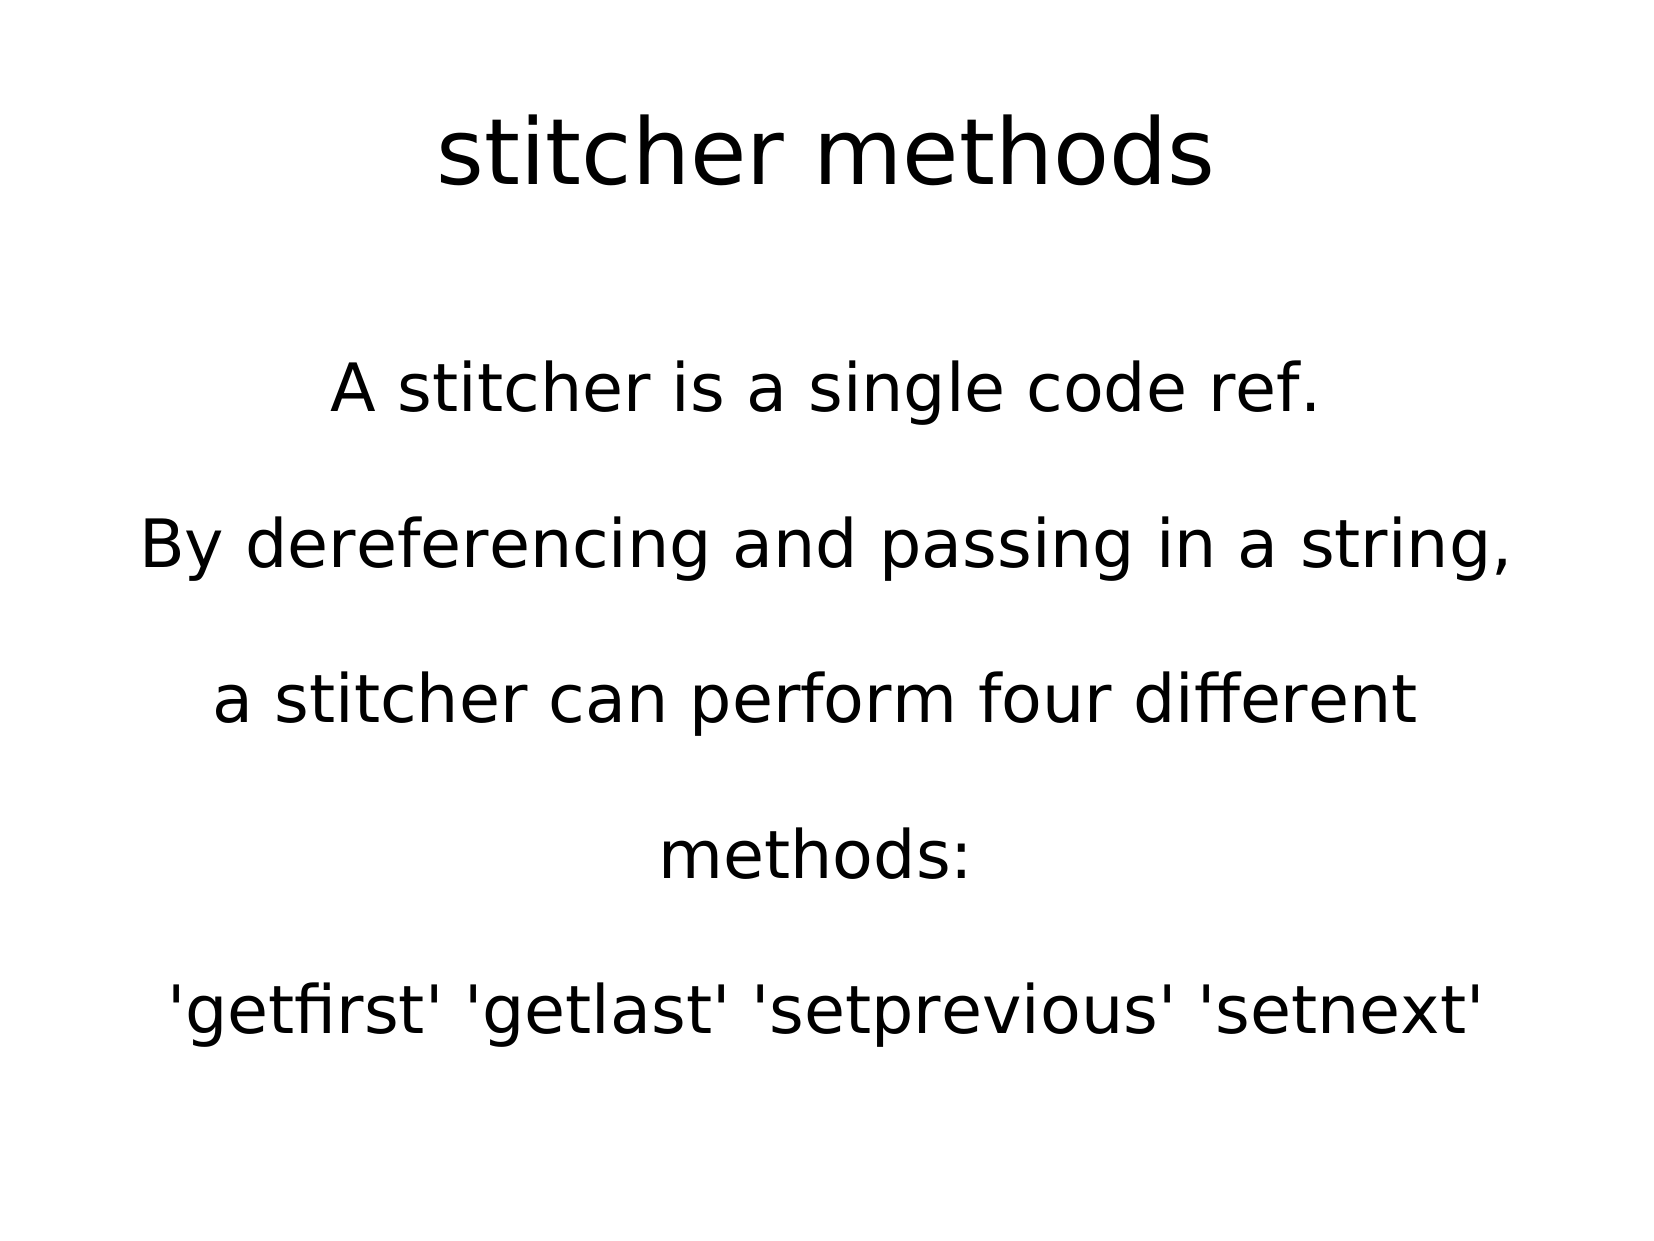

# stitcher methods
A stitcher is a single code ref.
By dereferencing and passing in a string,
a stitcher can perform four different
methods:
'getfirst' 'getlast' 'setprevious' 'setnext'